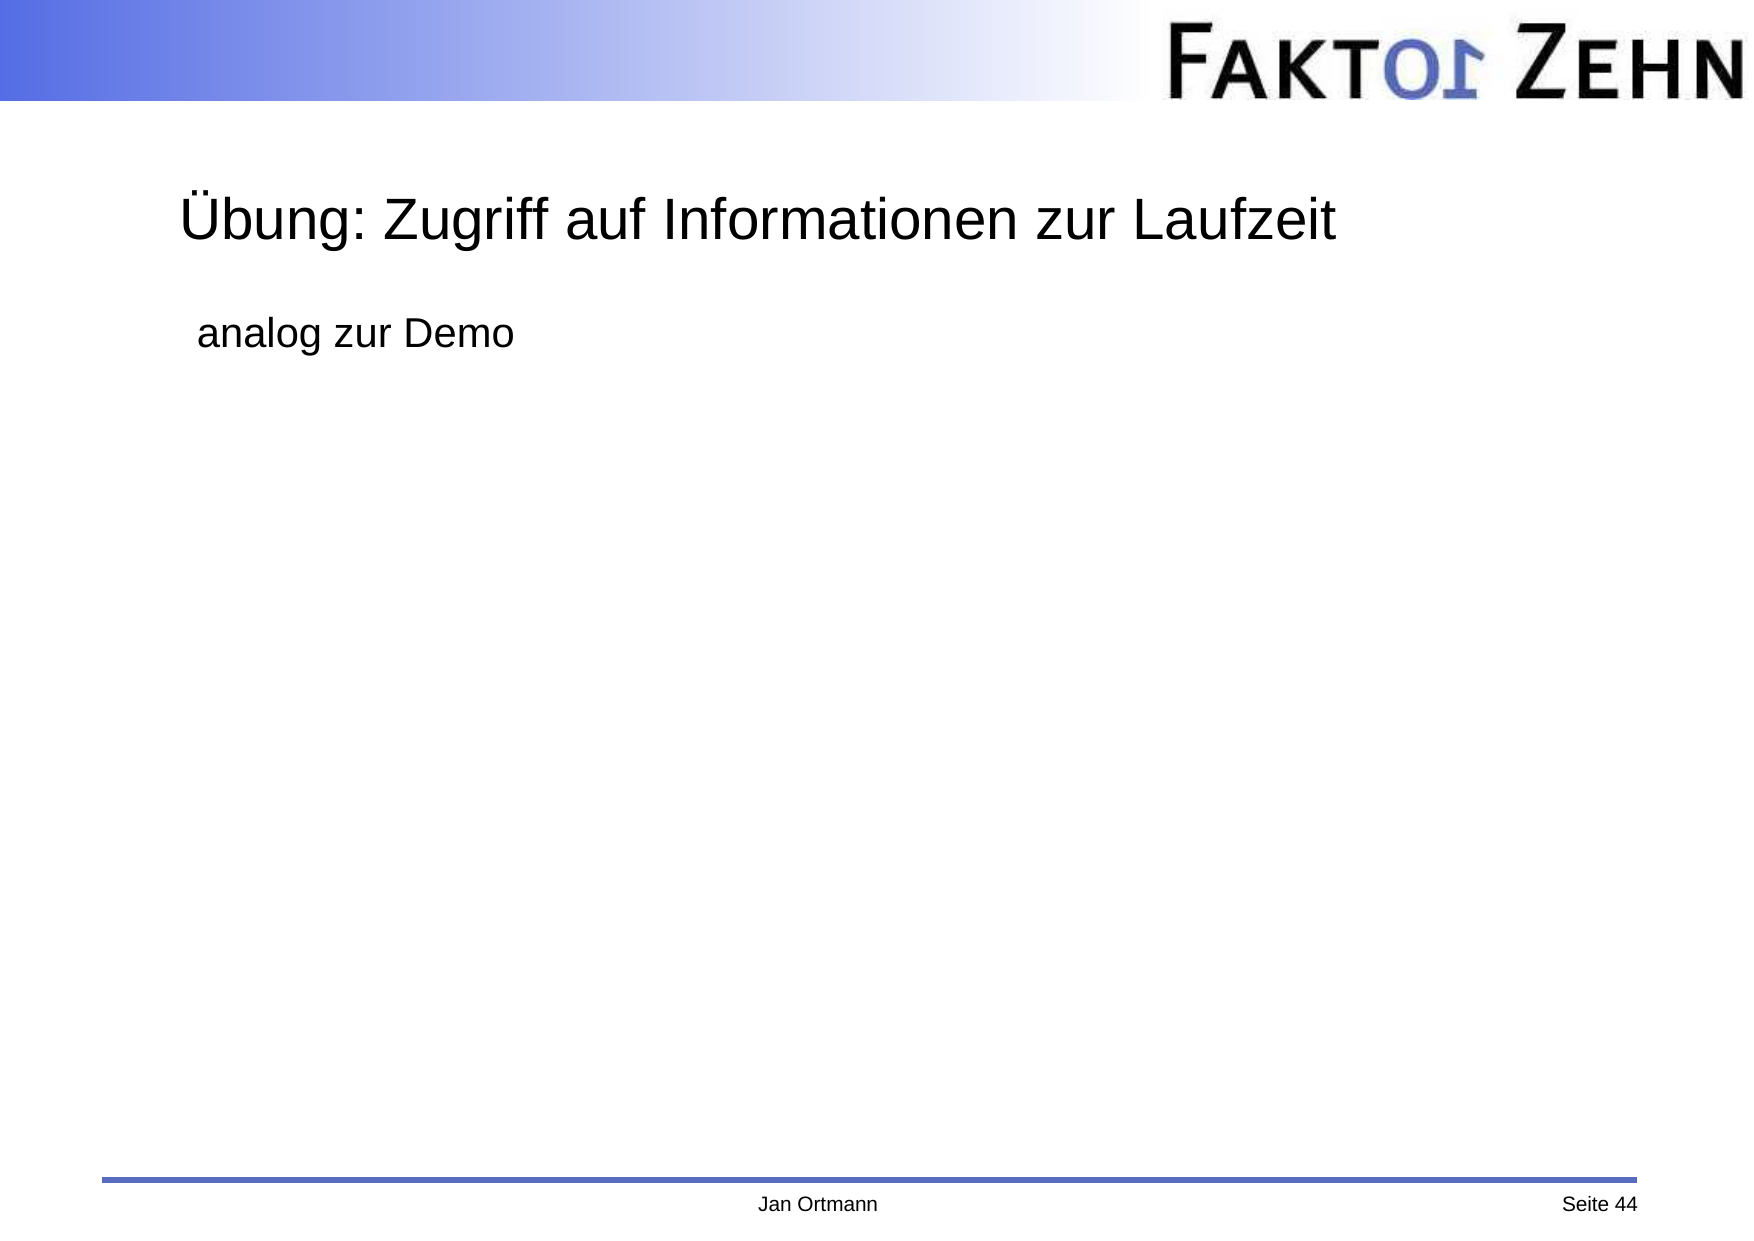

# Übung: Zugriff auf Informationen zur Laufzeit
analog zur Demo